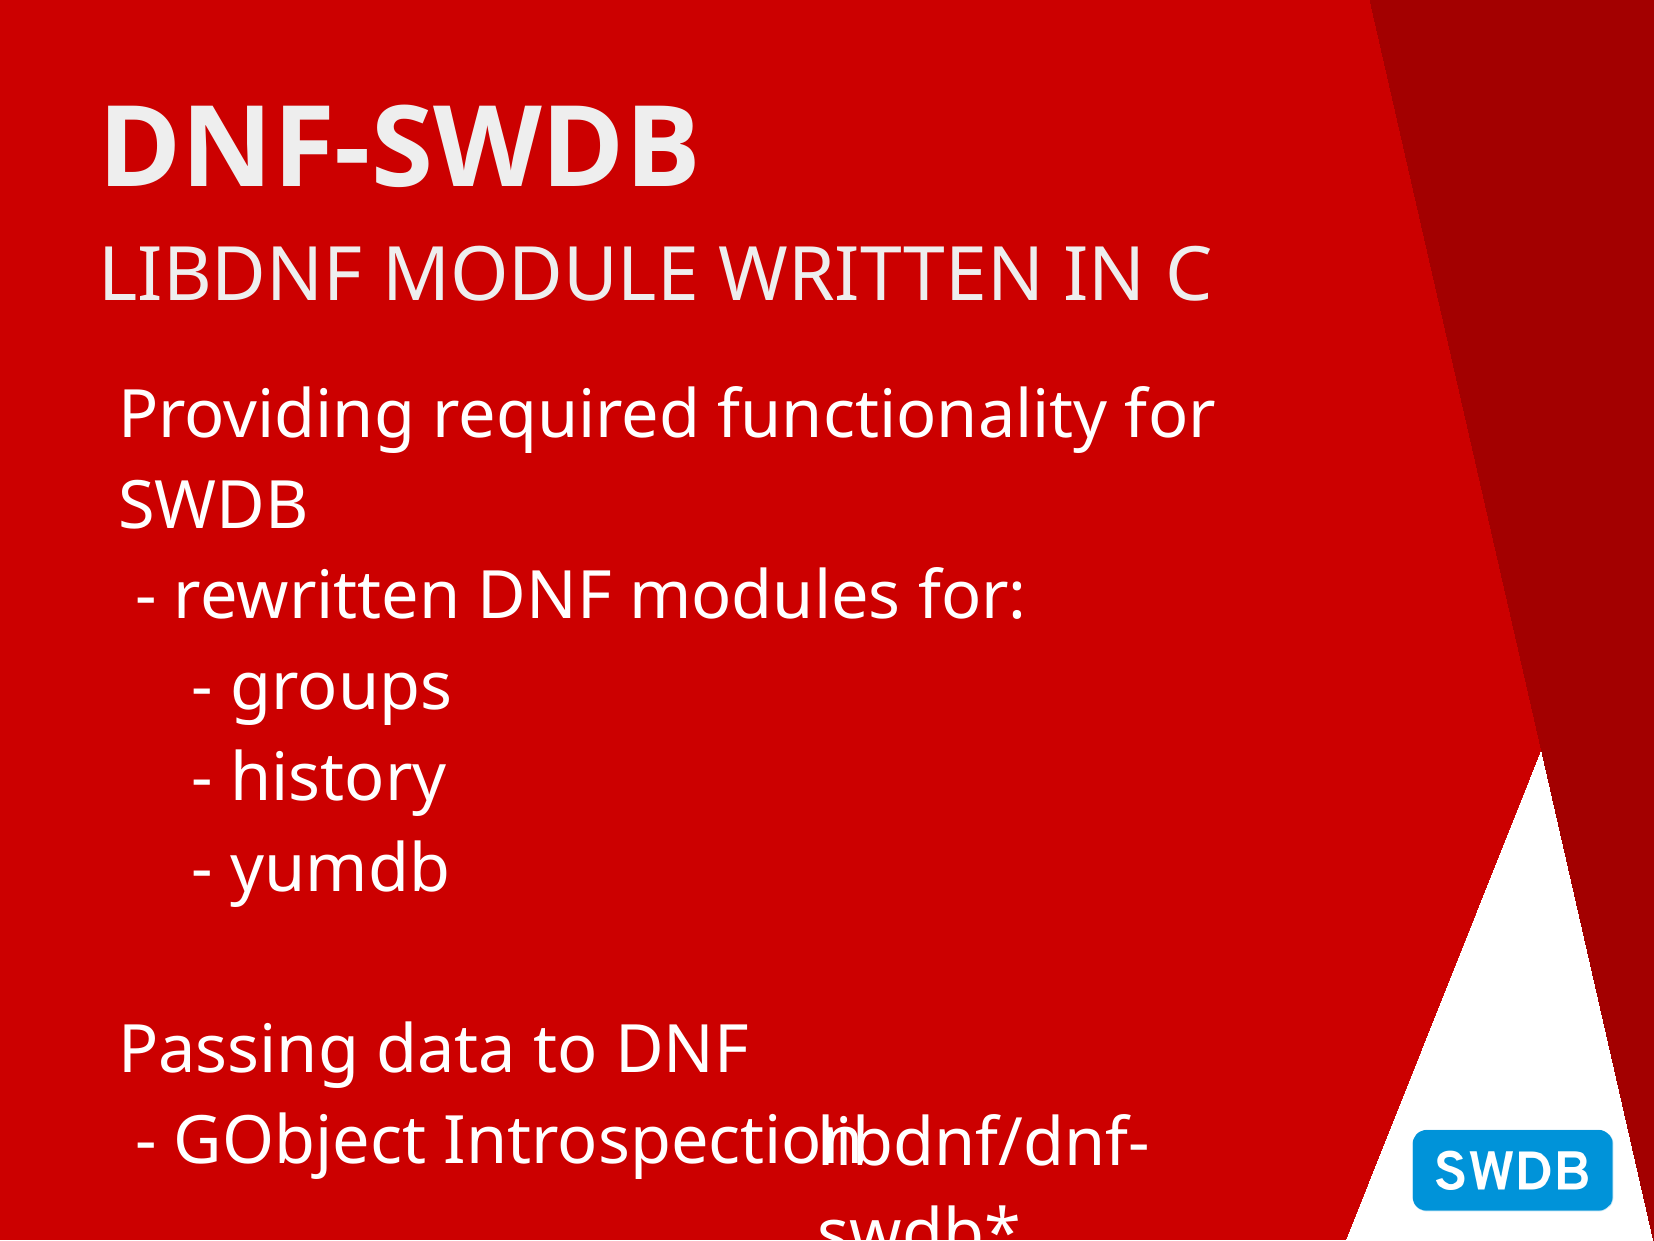

# DNF-SWDB LIBDNF MODULE WRITTEN IN C
Providing required functionality for SWDB
 - rewritten DNF modules for:
	- groups
	- history
	- yumdb
Passing data to DNF
 - GObject Introspection
libdnf/dnf-swdb*